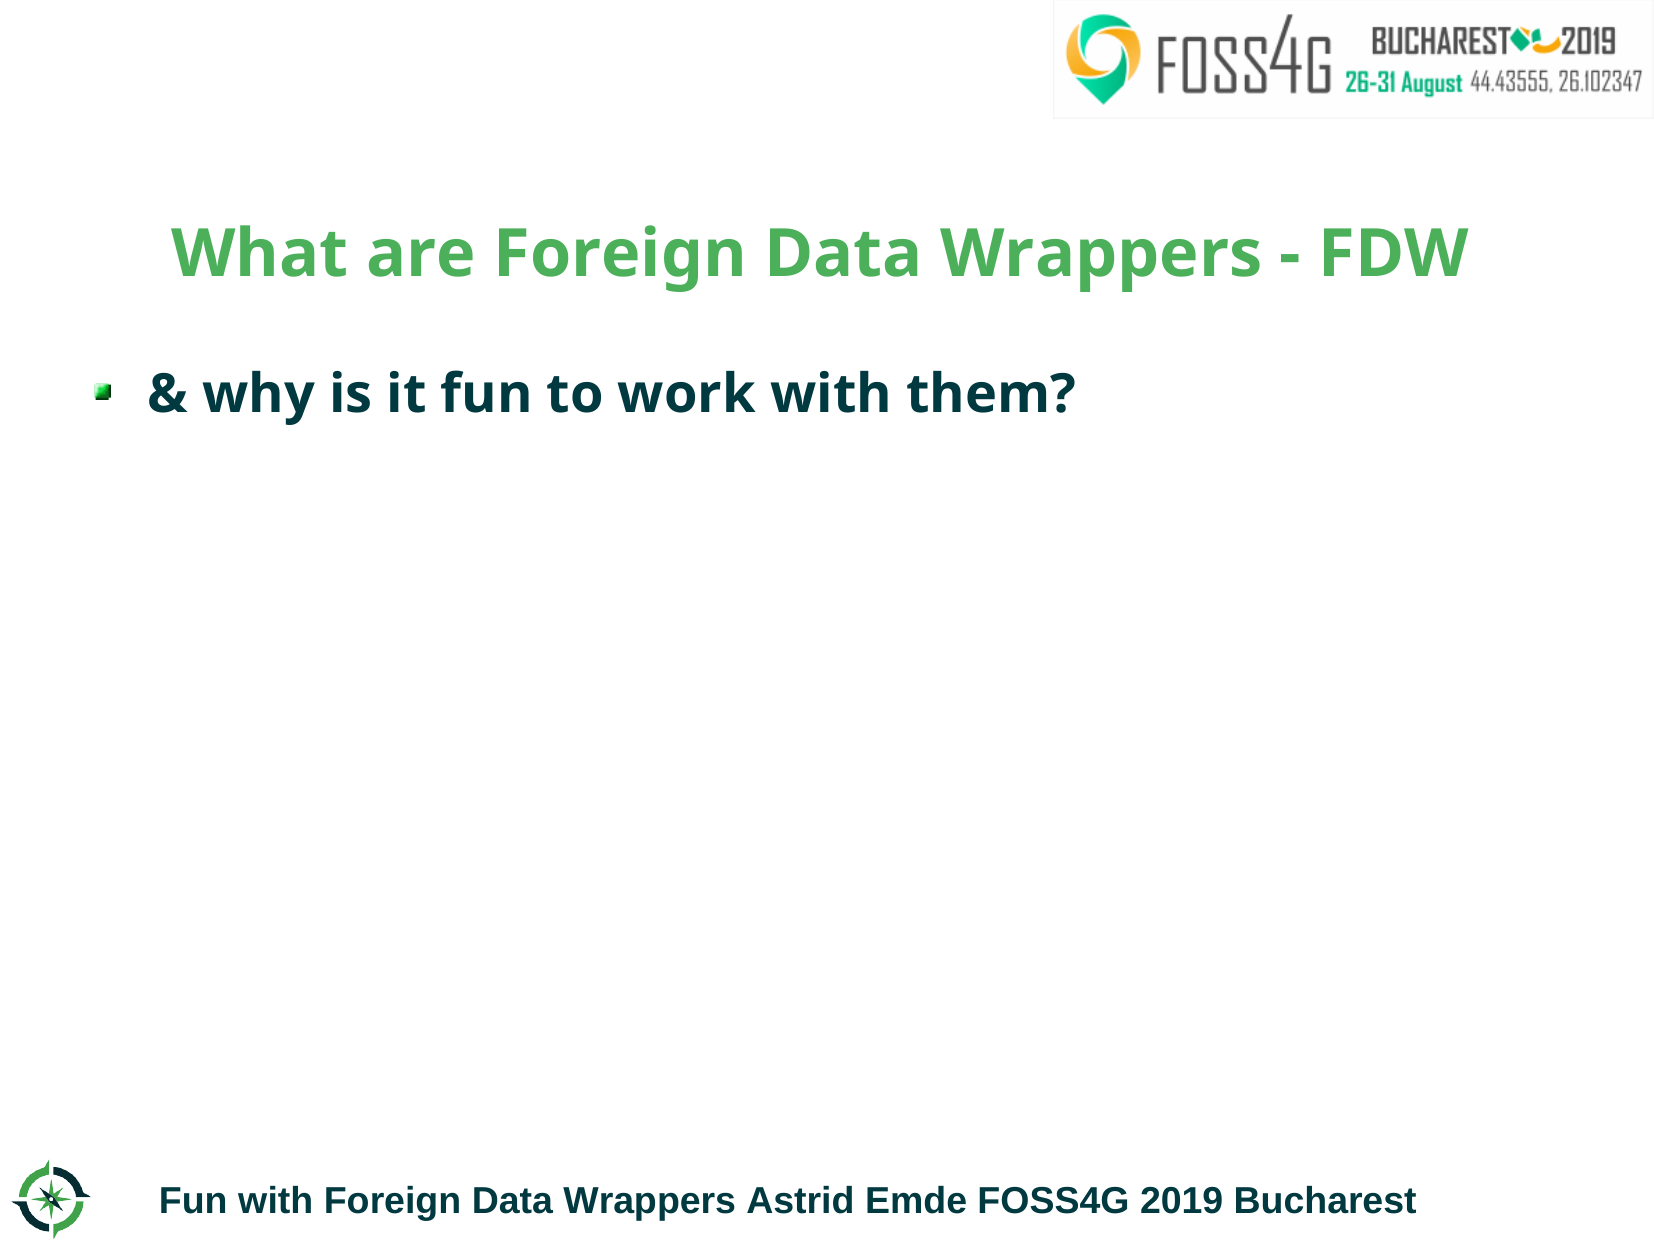

# What are Foreign Data Wrappers - FDW
& why is it fun to work with them?